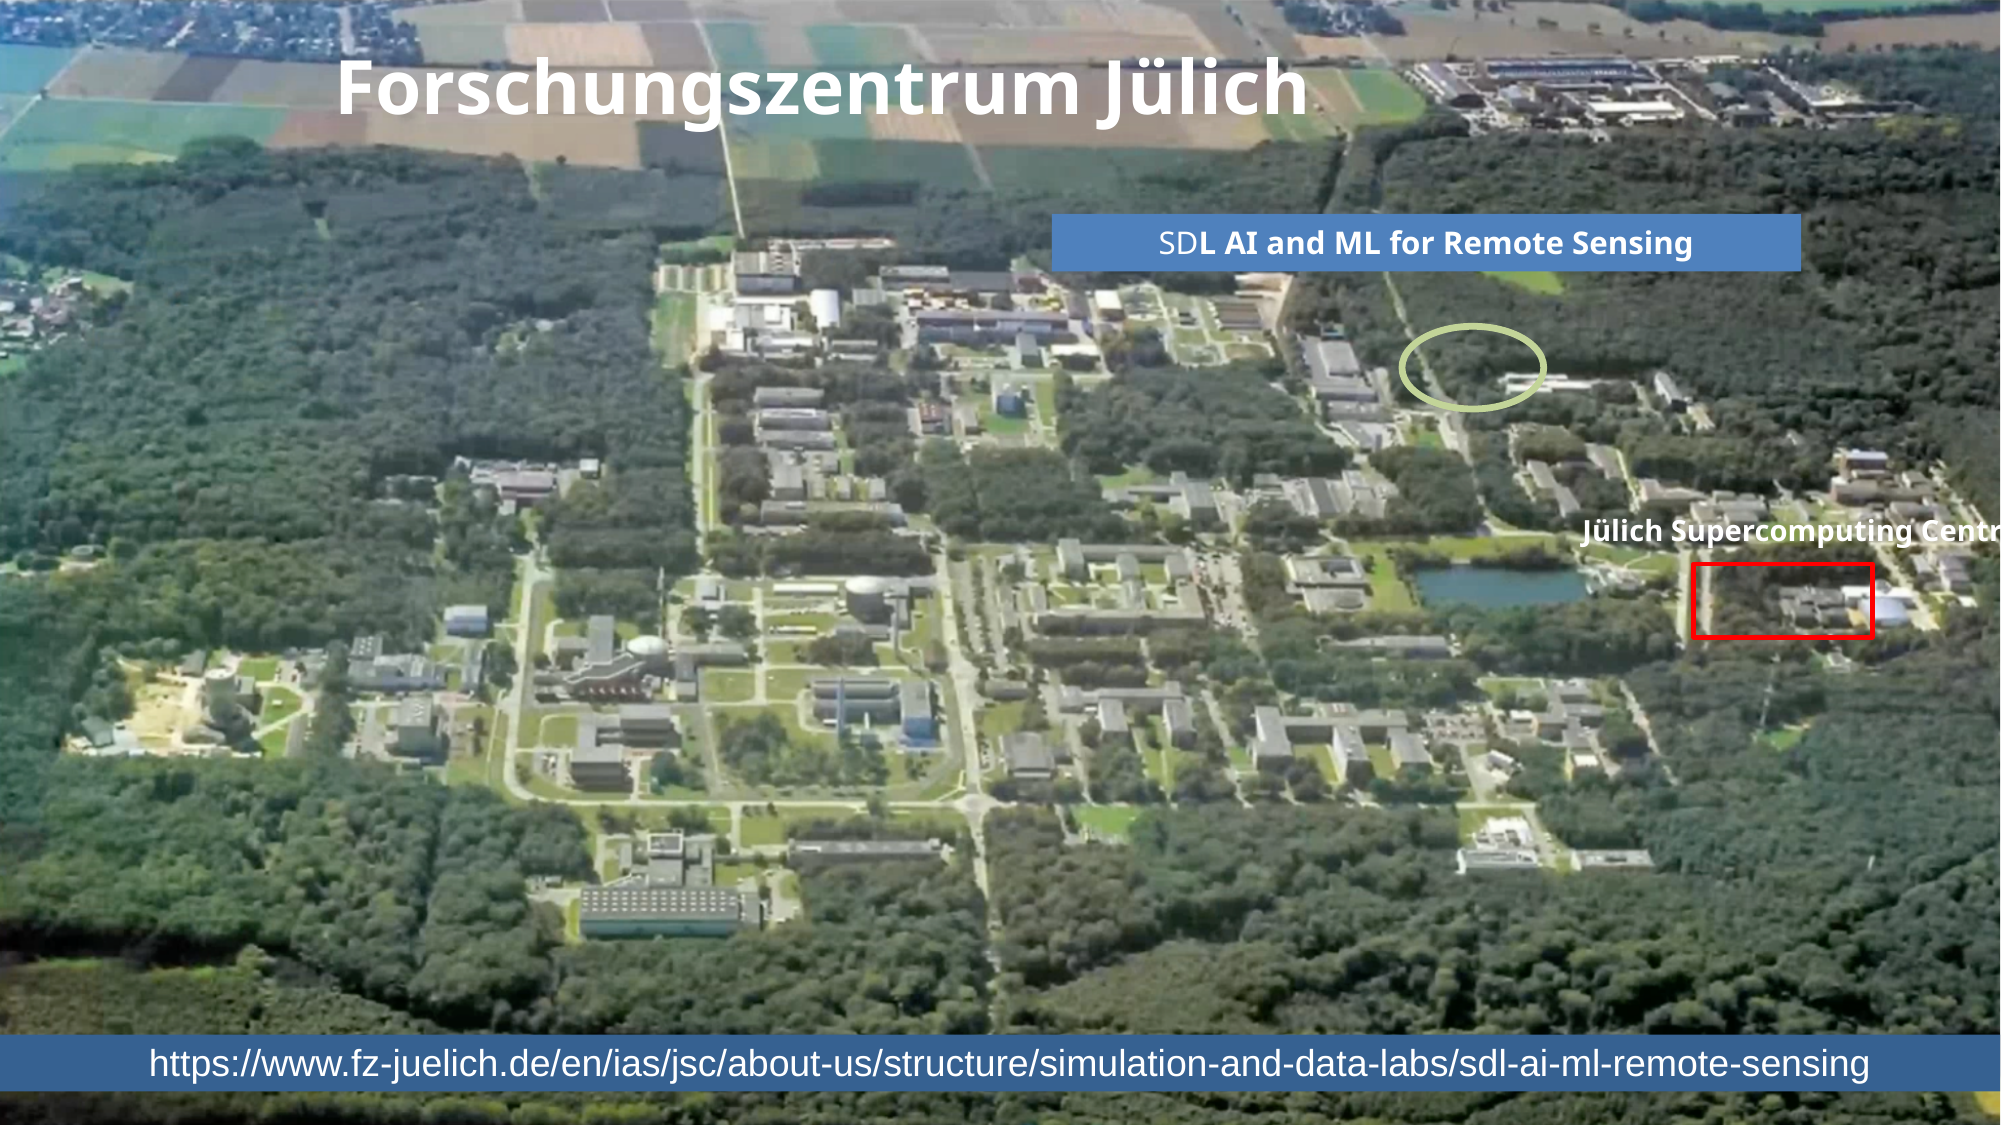

Forschungszentrum Jülich
#
SDL AI and ML for Remote Sensing
Jülich Supercomputing Centre
https://www.fz-juelich.de/en/ias/jsc/about-us/structure/simulation-and-data-labs/sdl-ai-ml-remote-sensing
20 June2025